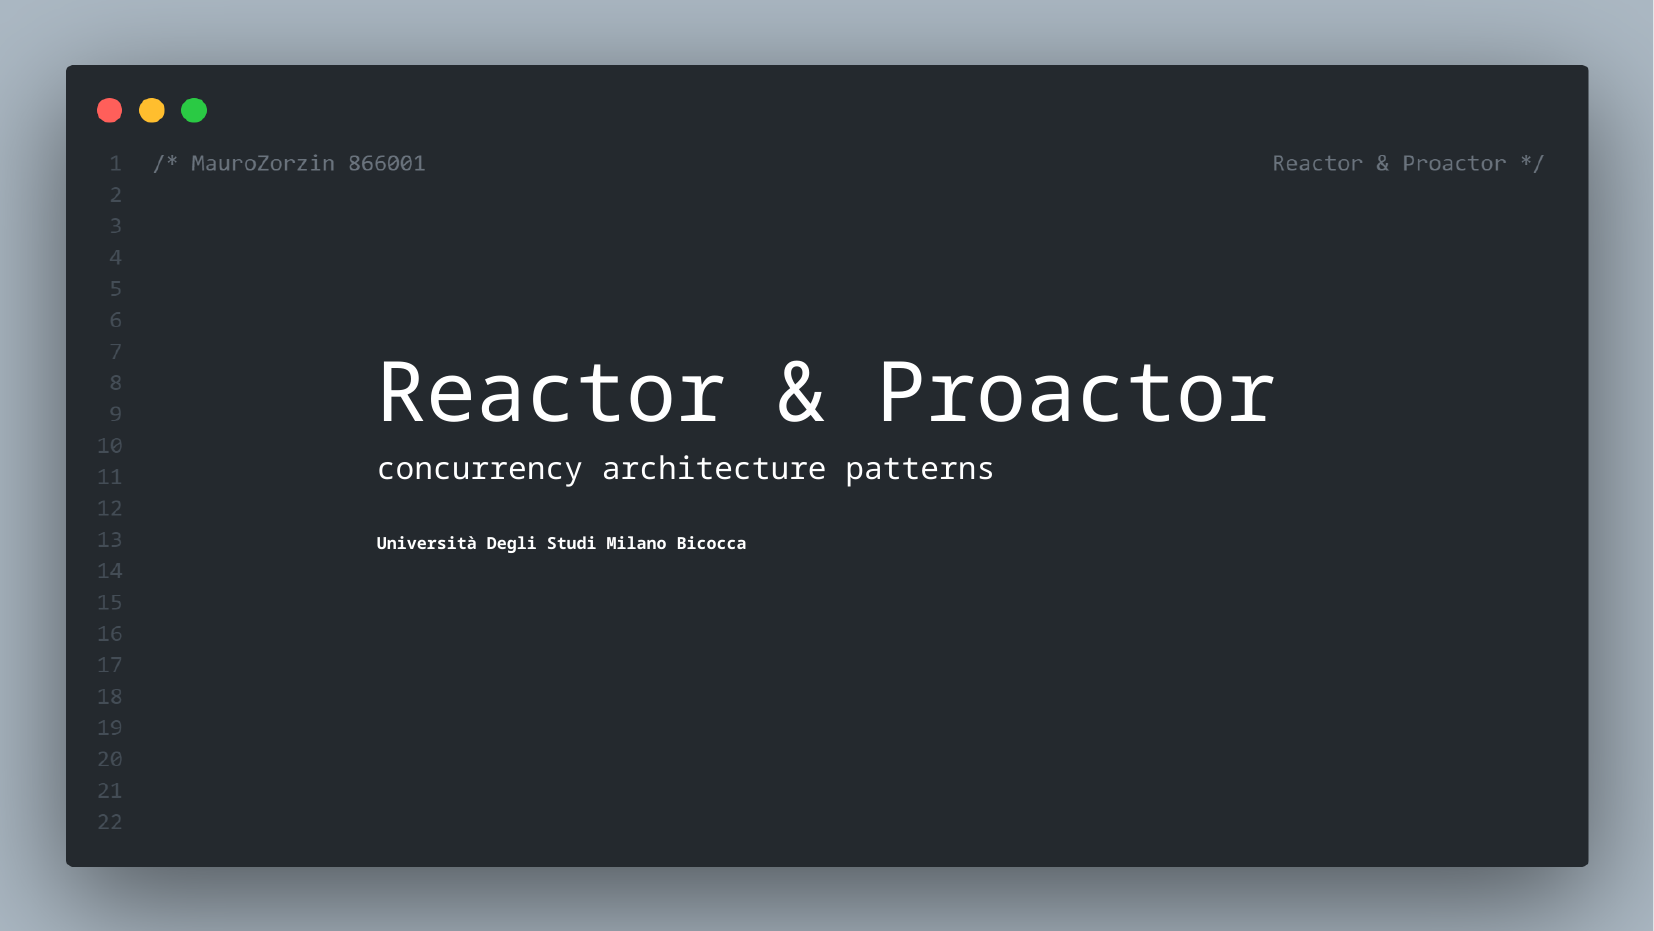

Reactor & Proactor
concurrency architecture patterns
Università Degli Studi Milano Bicocca
#